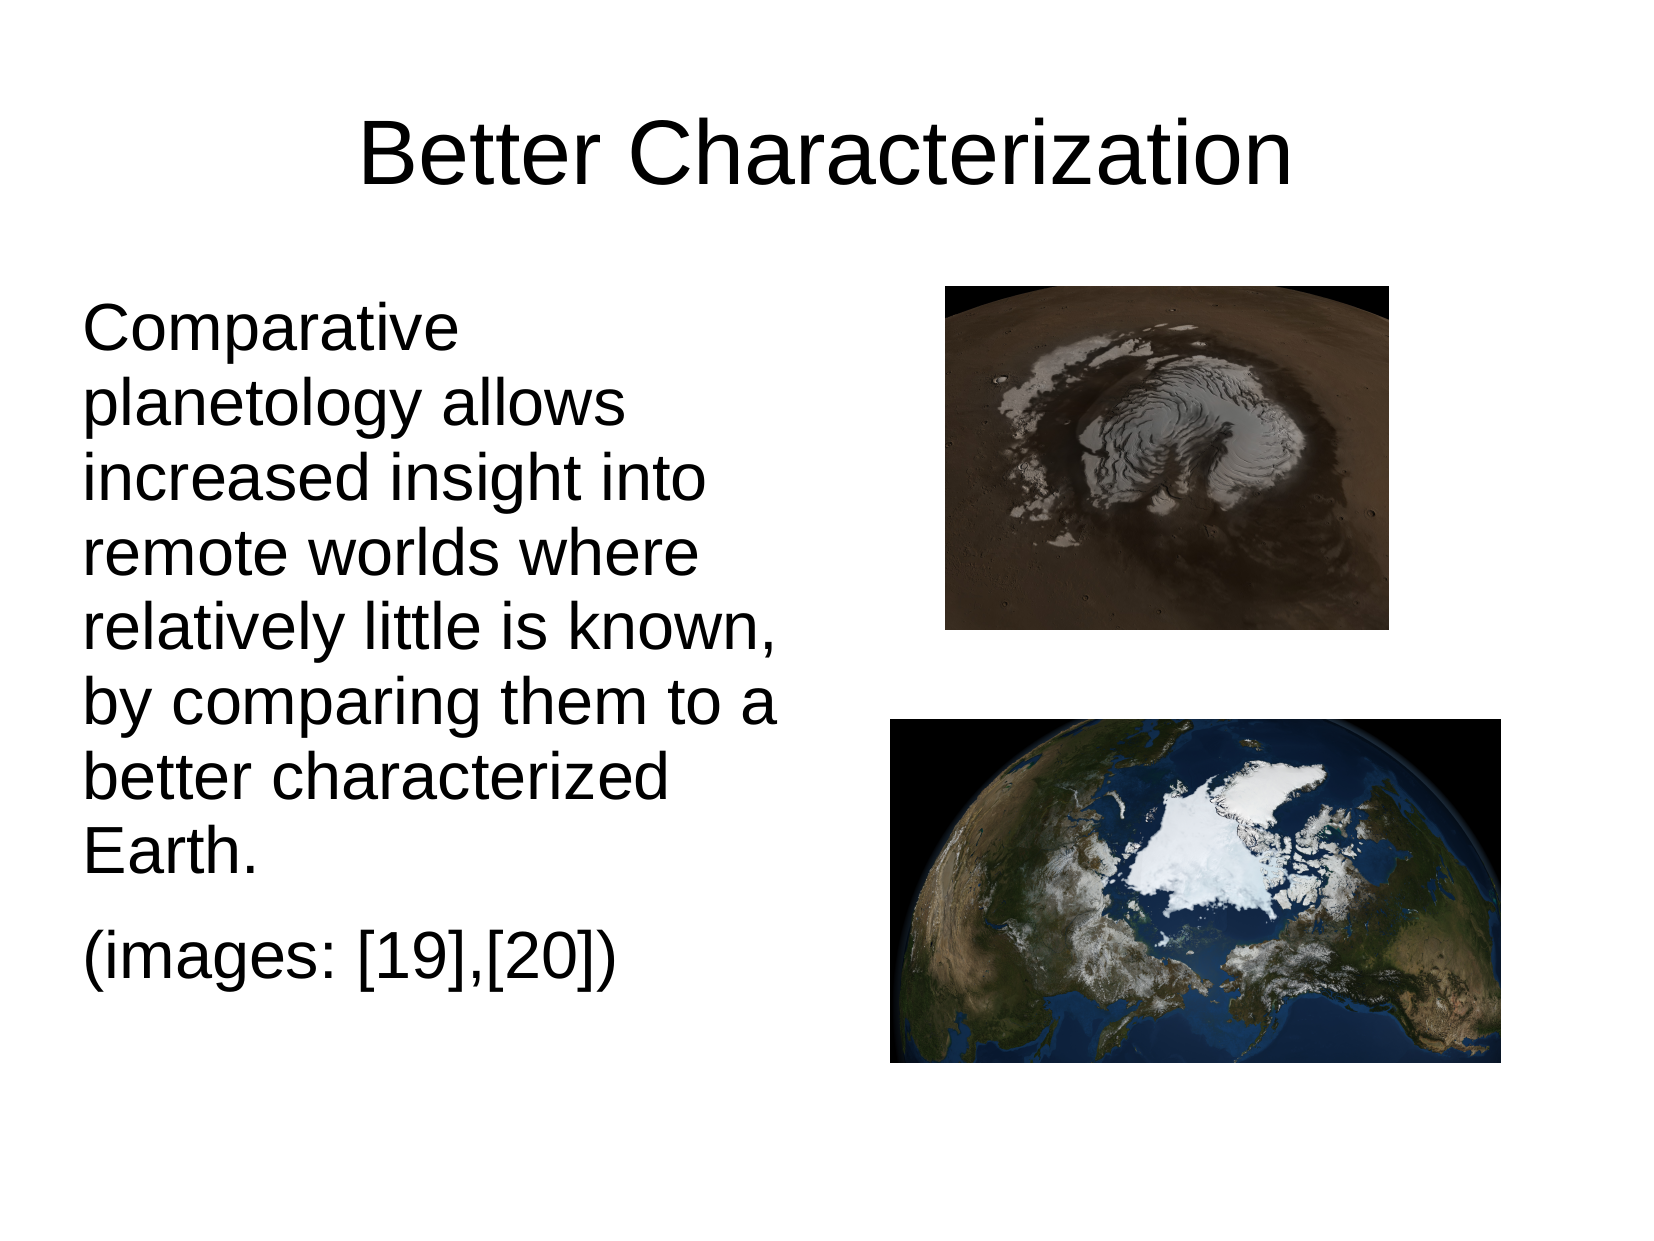

# Better Characterization
Comparative planetology allows increased insight into remote worlds where relatively little is known, by comparing them to a better characterized Earth.
(images: [19],[20])